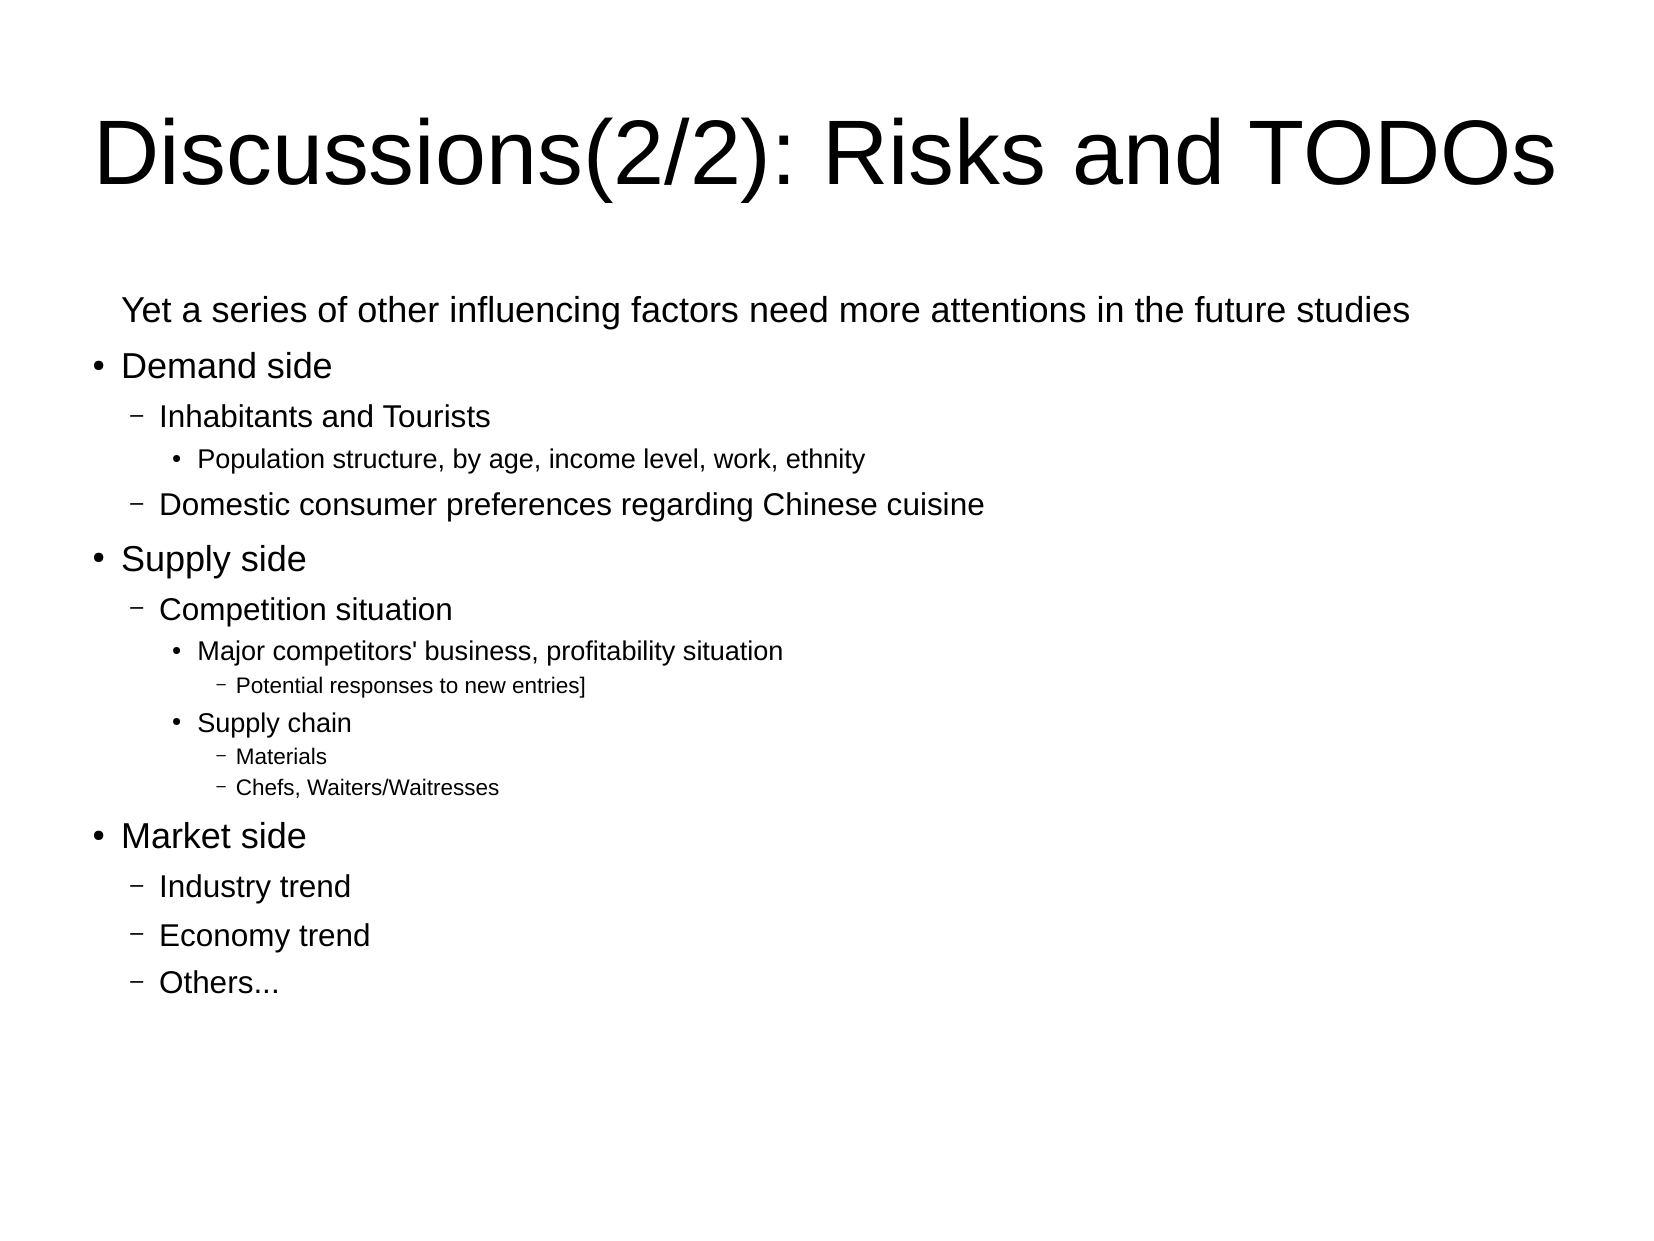

# Discussions(2/2): Risks and TODOs
Yet a series of other influencing factors need more attentions in the future studies
Demand side
Inhabitants and Tourists
Population structure, by age, income level, work, ethnity
Domestic consumer preferences regarding Chinese cuisine
Supply side
Competition situation
Major competitors' business, profitability situation
Potential responses to new entries]
Supply chain
Materials
Chefs, Waiters/Waitresses
Market side
Industry trend
Economy trend
Others...